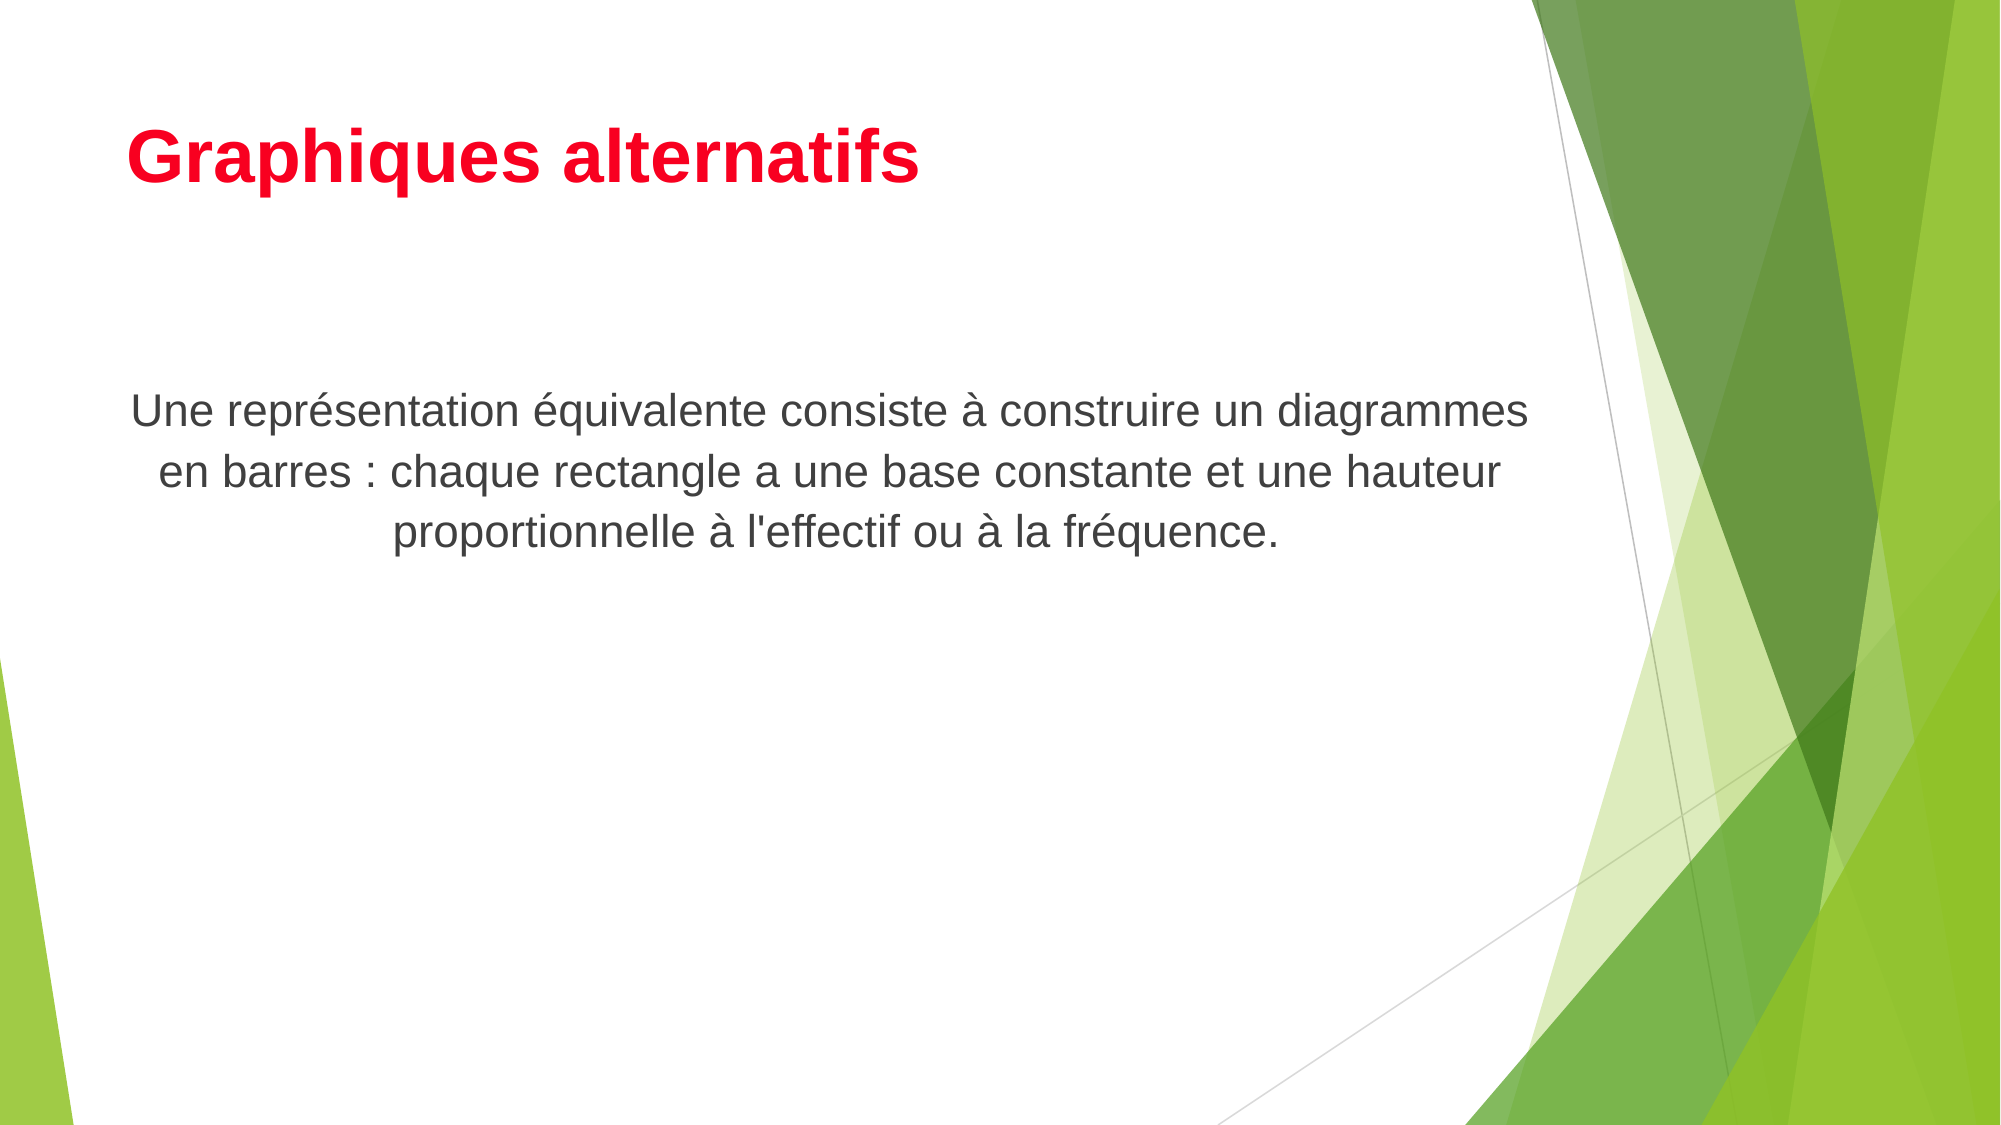

# Graphiques alternatifs
Une représentation équivalente consiste à construire un diagrammes
en barres : chaque rectangle a une base constante et une hauteur
 proportionnelle à l'effectif ou à la fréquence.